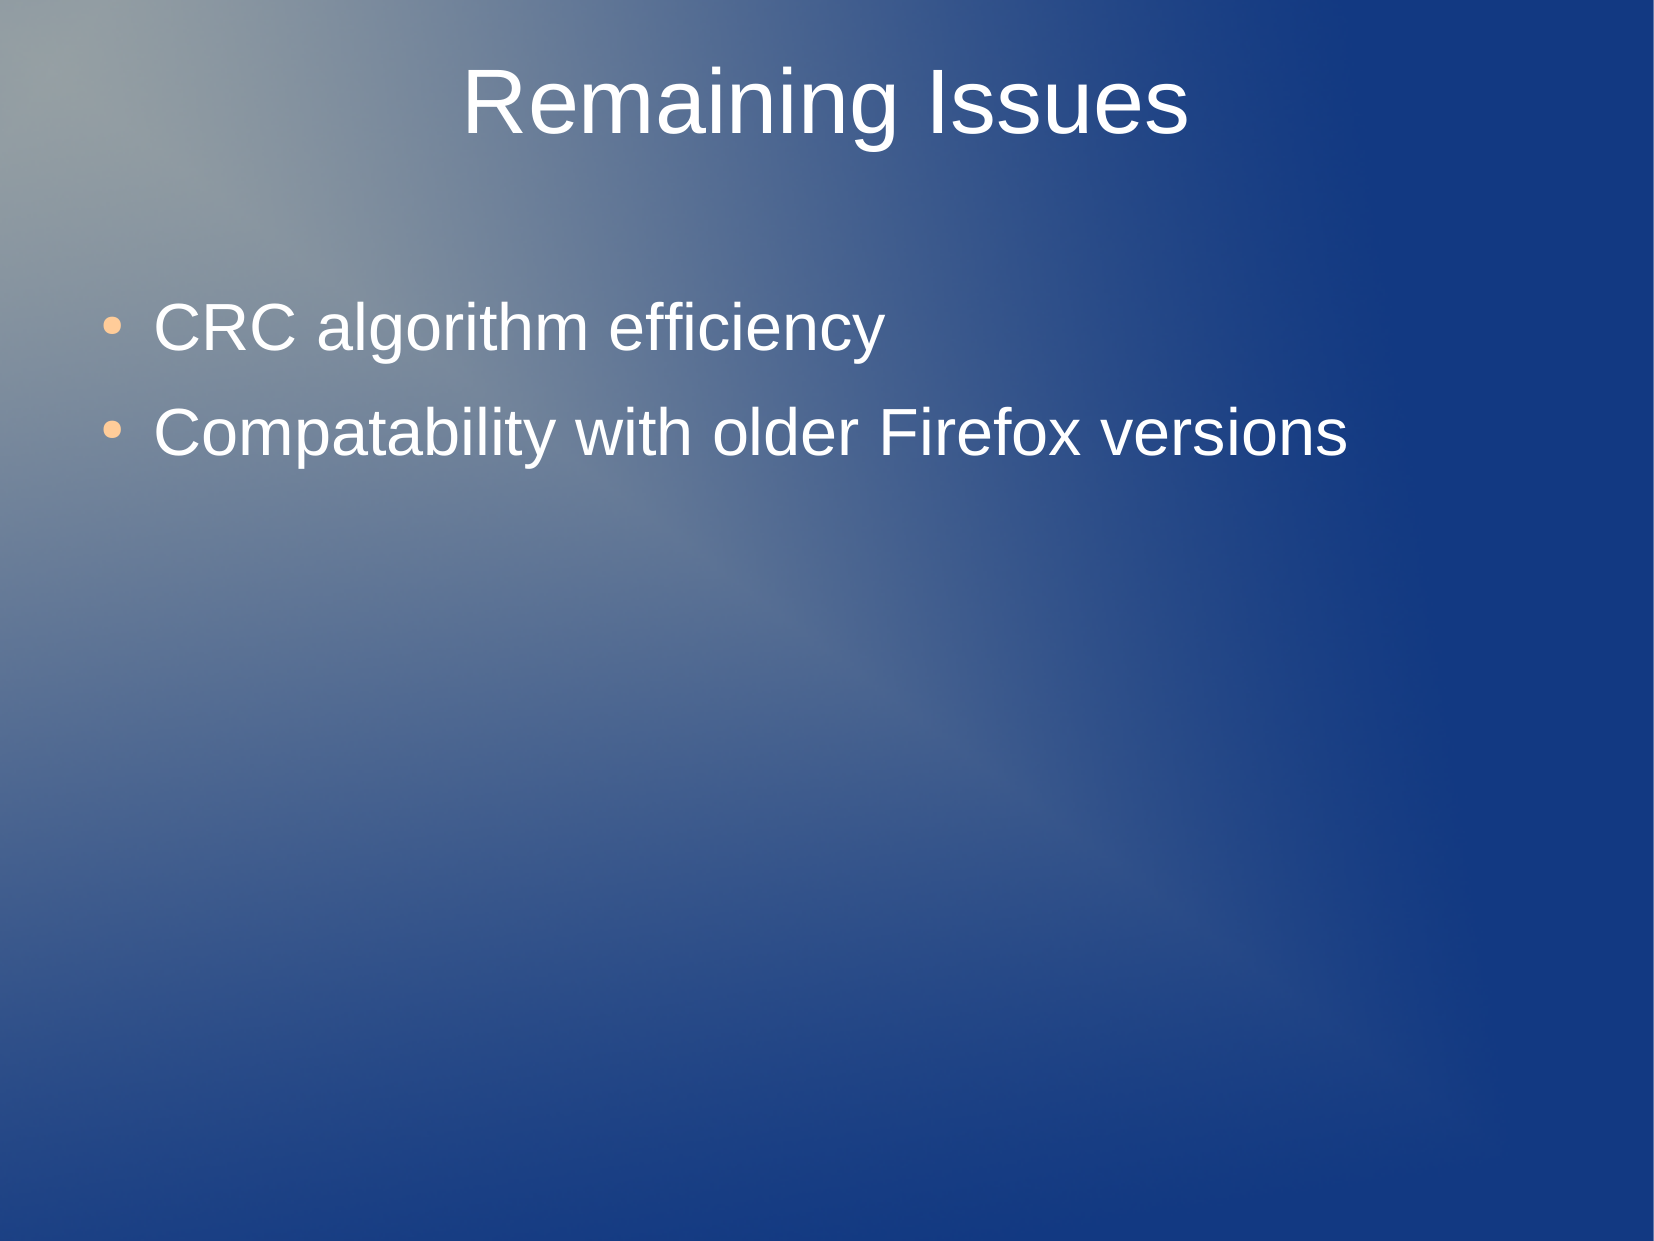

# Remaining Issues
CRC algorithm efficiency
Compatability with older Firefox versions